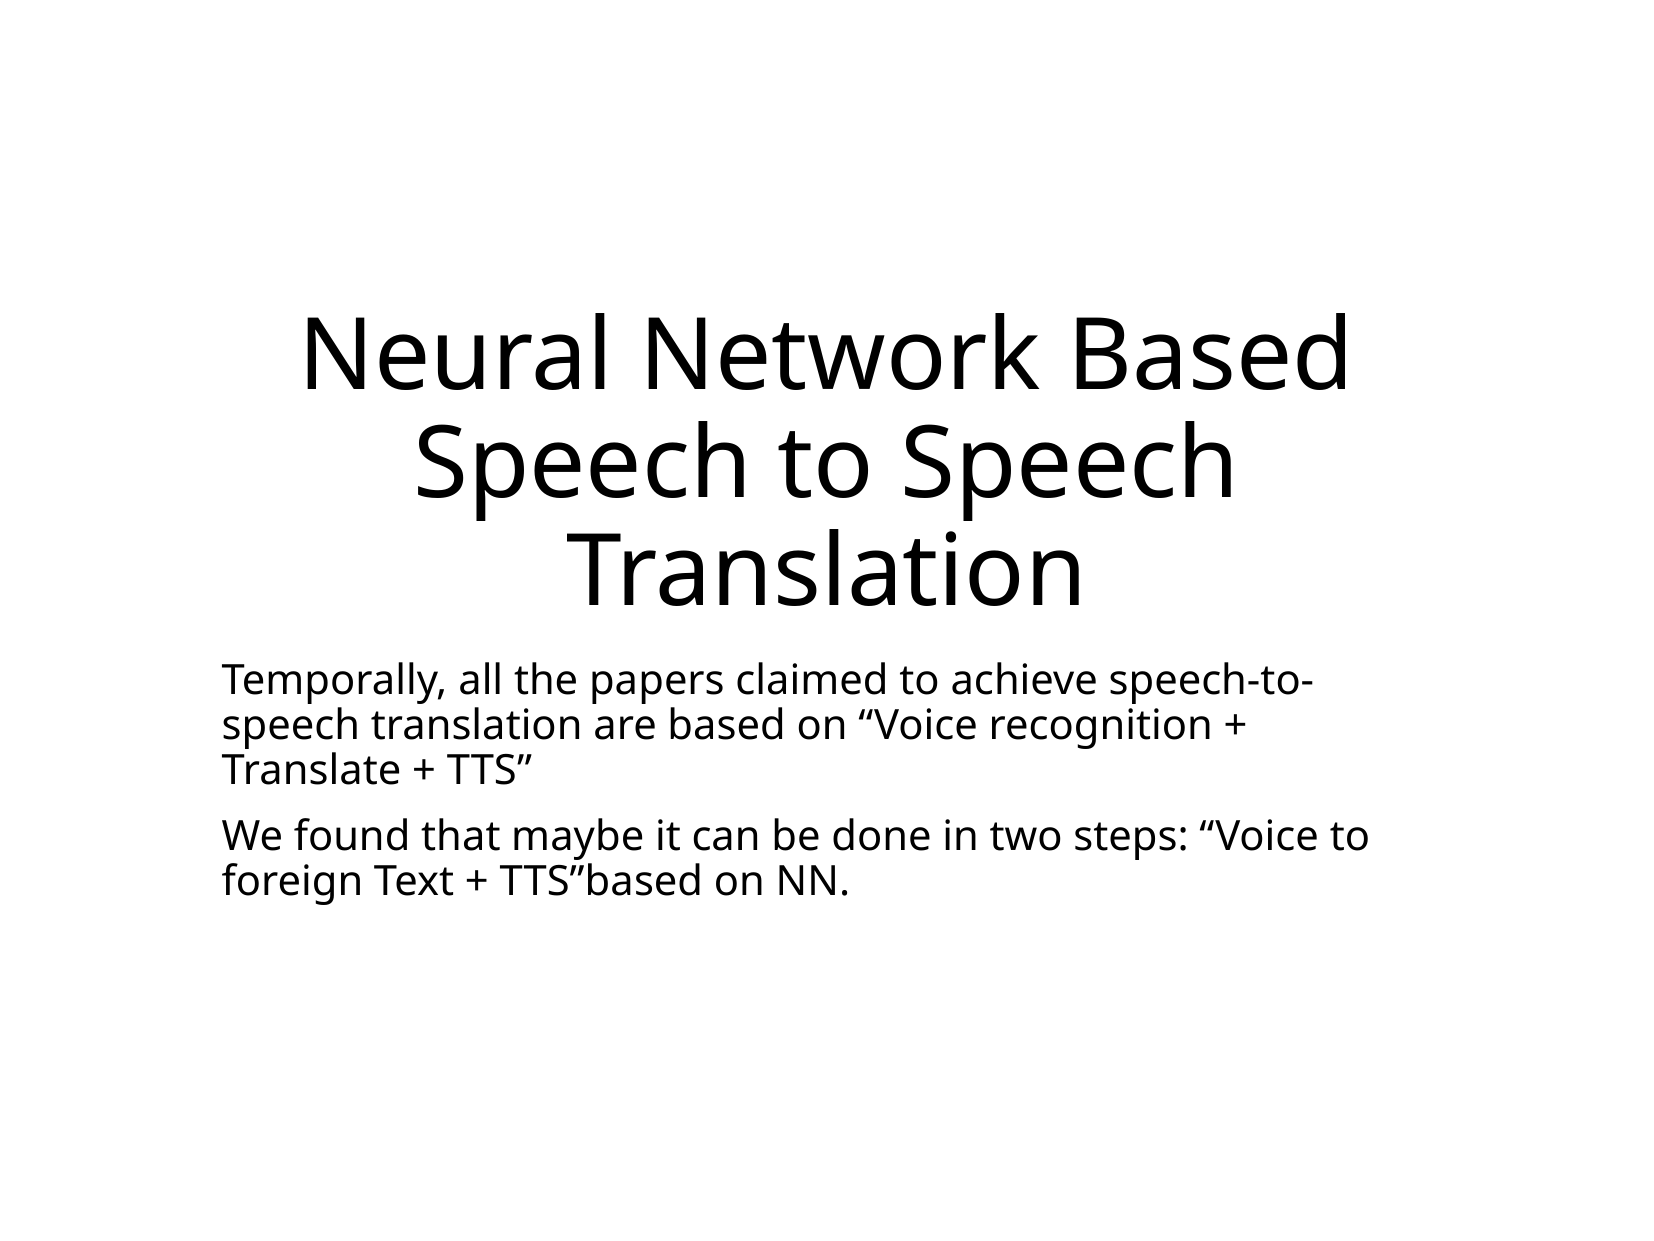

# Neural Network Based Speech to Speech Translation
Temporally, all the papers claimed to achieve speech-to-speech translation are based on “Voice recognition + Translate + TTS”
We found that maybe it can be done in two steps: “Voice to foreign Text + TTS”based on NN.